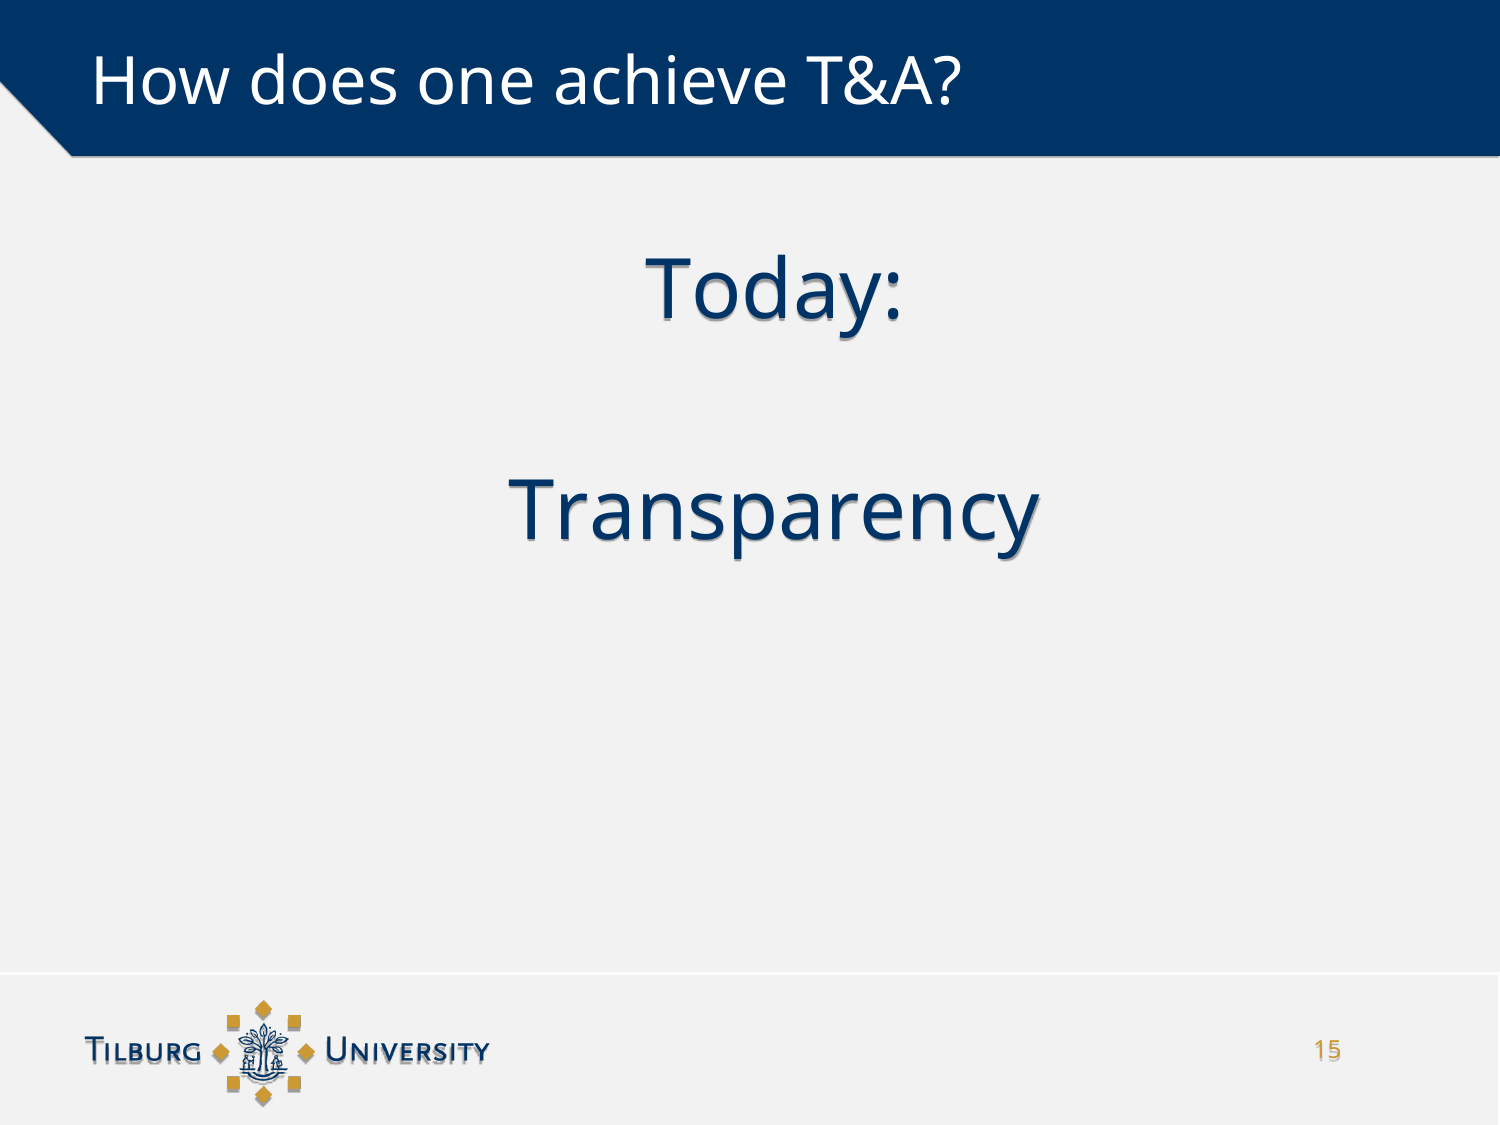

# How does one achieve T&A?
Today:
Transparency